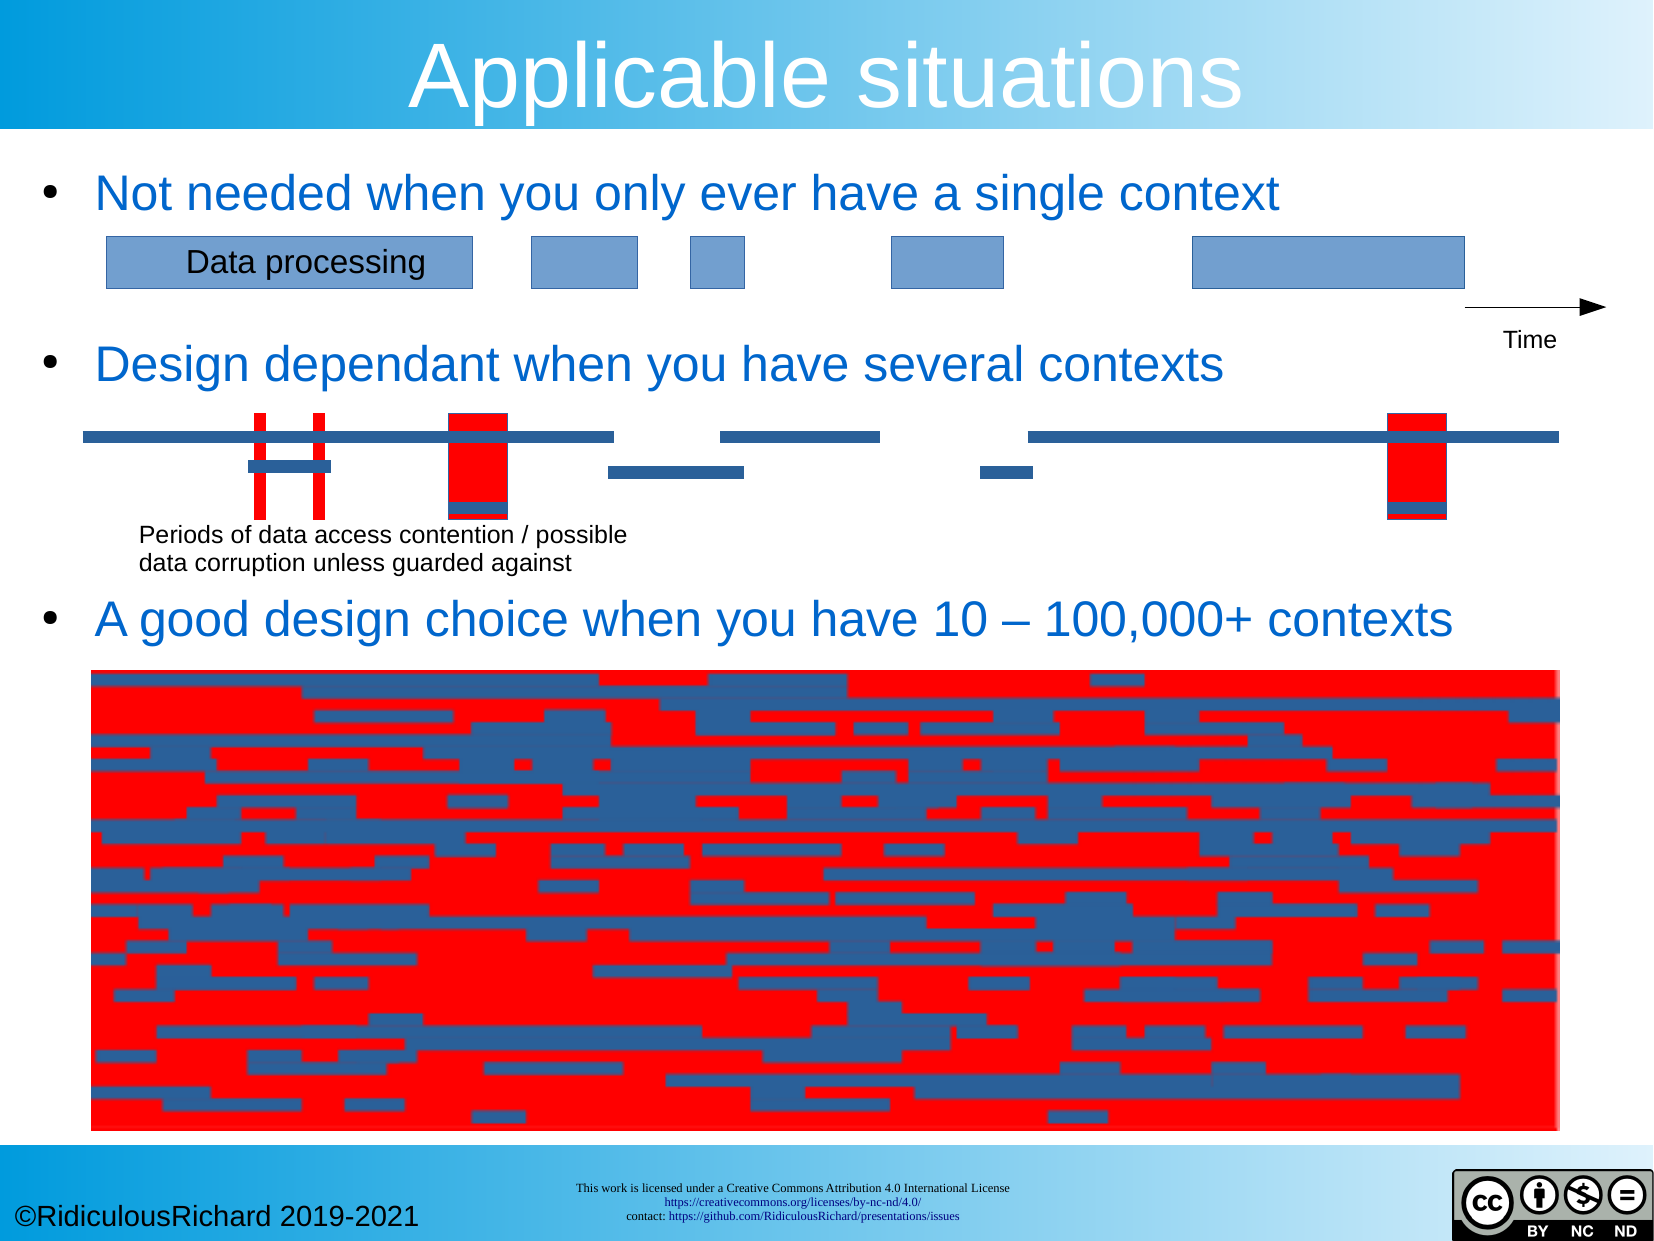

# Applicable situations
Not needed when you only ever have a single context
Design dependant when you have several contexts
A good design choice when you have 10 – 100,000+ contexts
 Data processing
Time
Periods of data access contention / possible data corruption unless guarded against